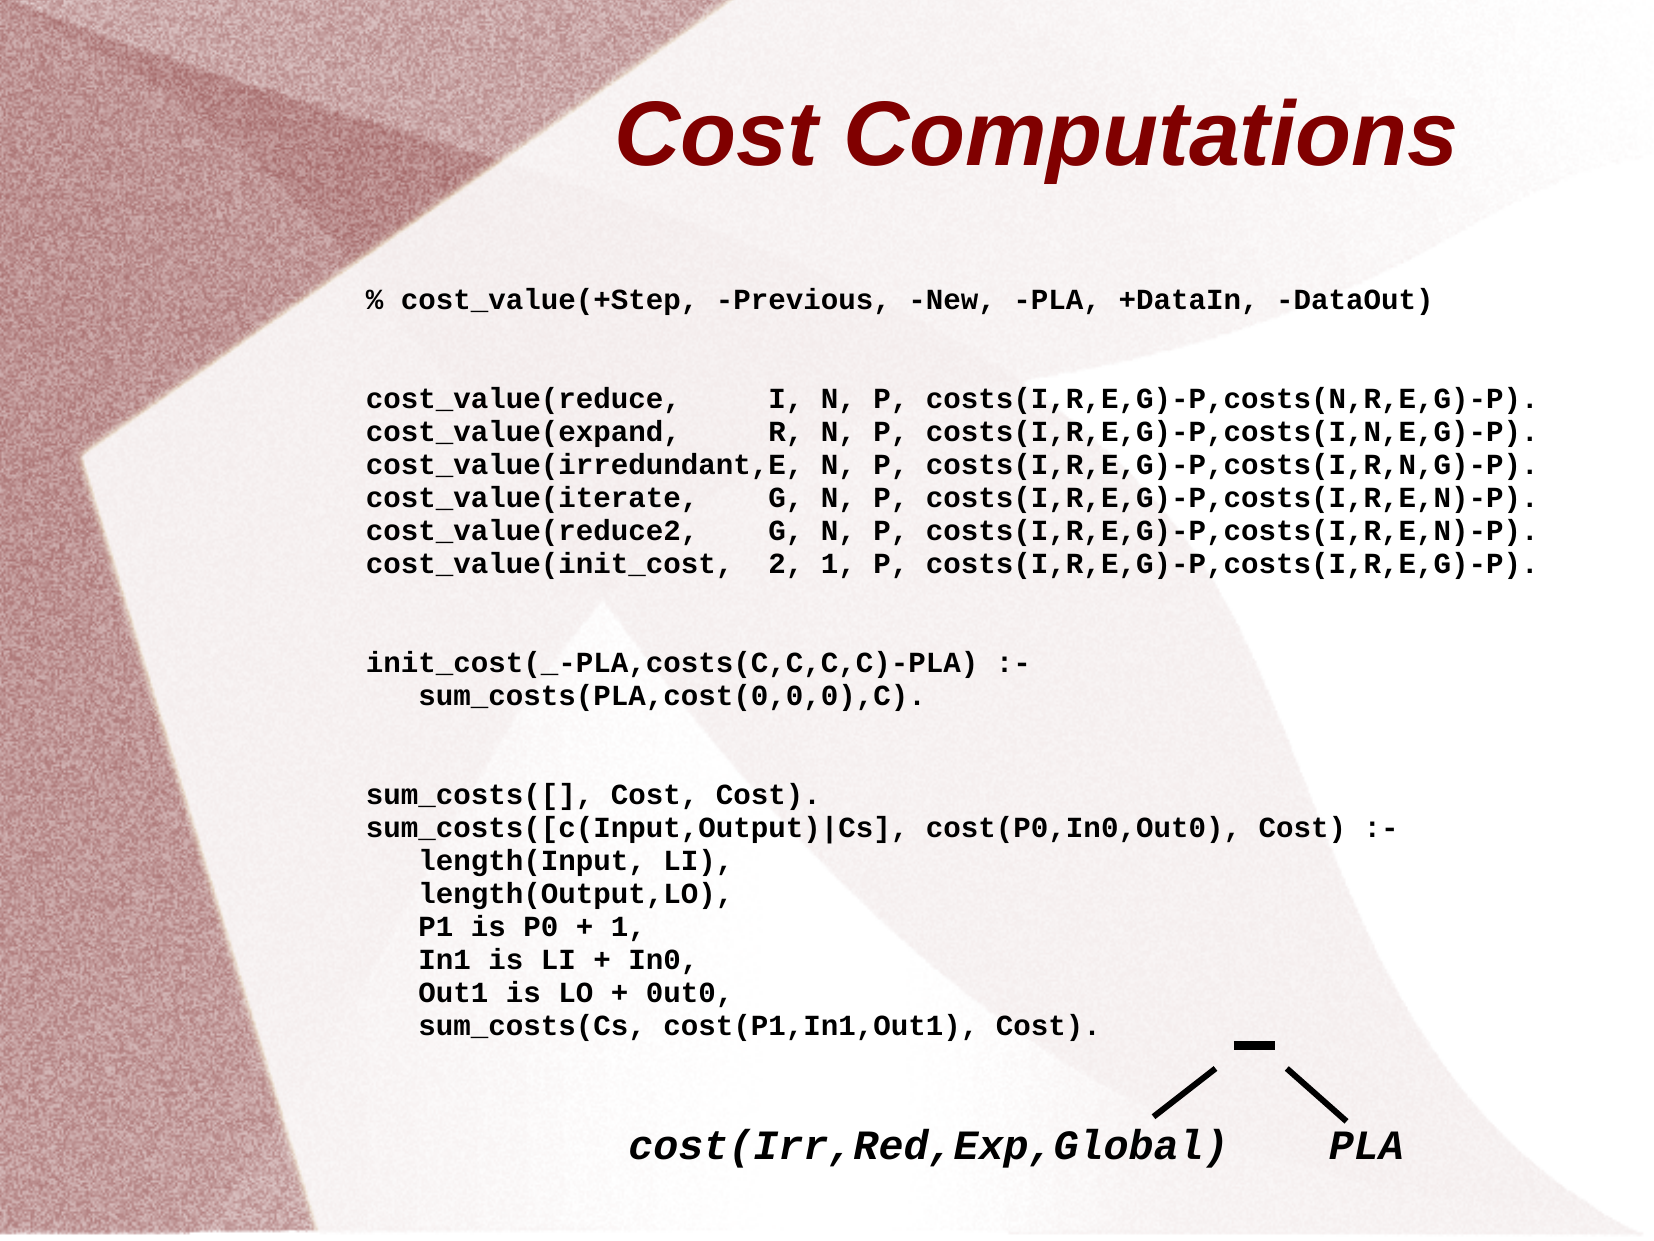

# Cost Computations
% cost_value(+Step, -Previous, -New, -PLA, +DataIn, -DataOut)
cost_value(reduce, I, N, P, costs(I,R,E,G)-P,costs(N,R,E,G)-P).
cost_value(expand, R, N, P, costs(I,R,E,G)-P,costs(I,N,E,G)-P).
cost_value(irredundant,E, N, P, costs(I,R,E,G)-P,costs(I,R,N,G)-P).
cost_value(iterate, G, N, P, costs(I,R,E,G)-P,costs(I,R,E,N)-P).
cost_value(reduce2, G, N, P, costs(I,R,E,G)-P,costs(I,R,E,N)-P).
cost_value(init_cost, 2, 1, P, costs(I,R,E,G)-P,costs(I,R,E,G)-P).
init_cost(_-PLA,costs(C,C,C,C)-PLA) :-
 sum_costs(PLA,cost(0,0,0),C).
sum_costs([], Cost, Cost).
sum_costs([c(Input,Output)|Cs], cost(P0,In0,Out0), Cost) :-
 length(Input, LI),
 length(Output,LO),
 P1 is P0 + 1,
 In1 is LI + In0,
 Out1 is LO + 0ut0,
 sum_costs(Cs, cost(P1,In1,Out1), Cost).
 cost(Irr,Red,Exp,Global) PLA